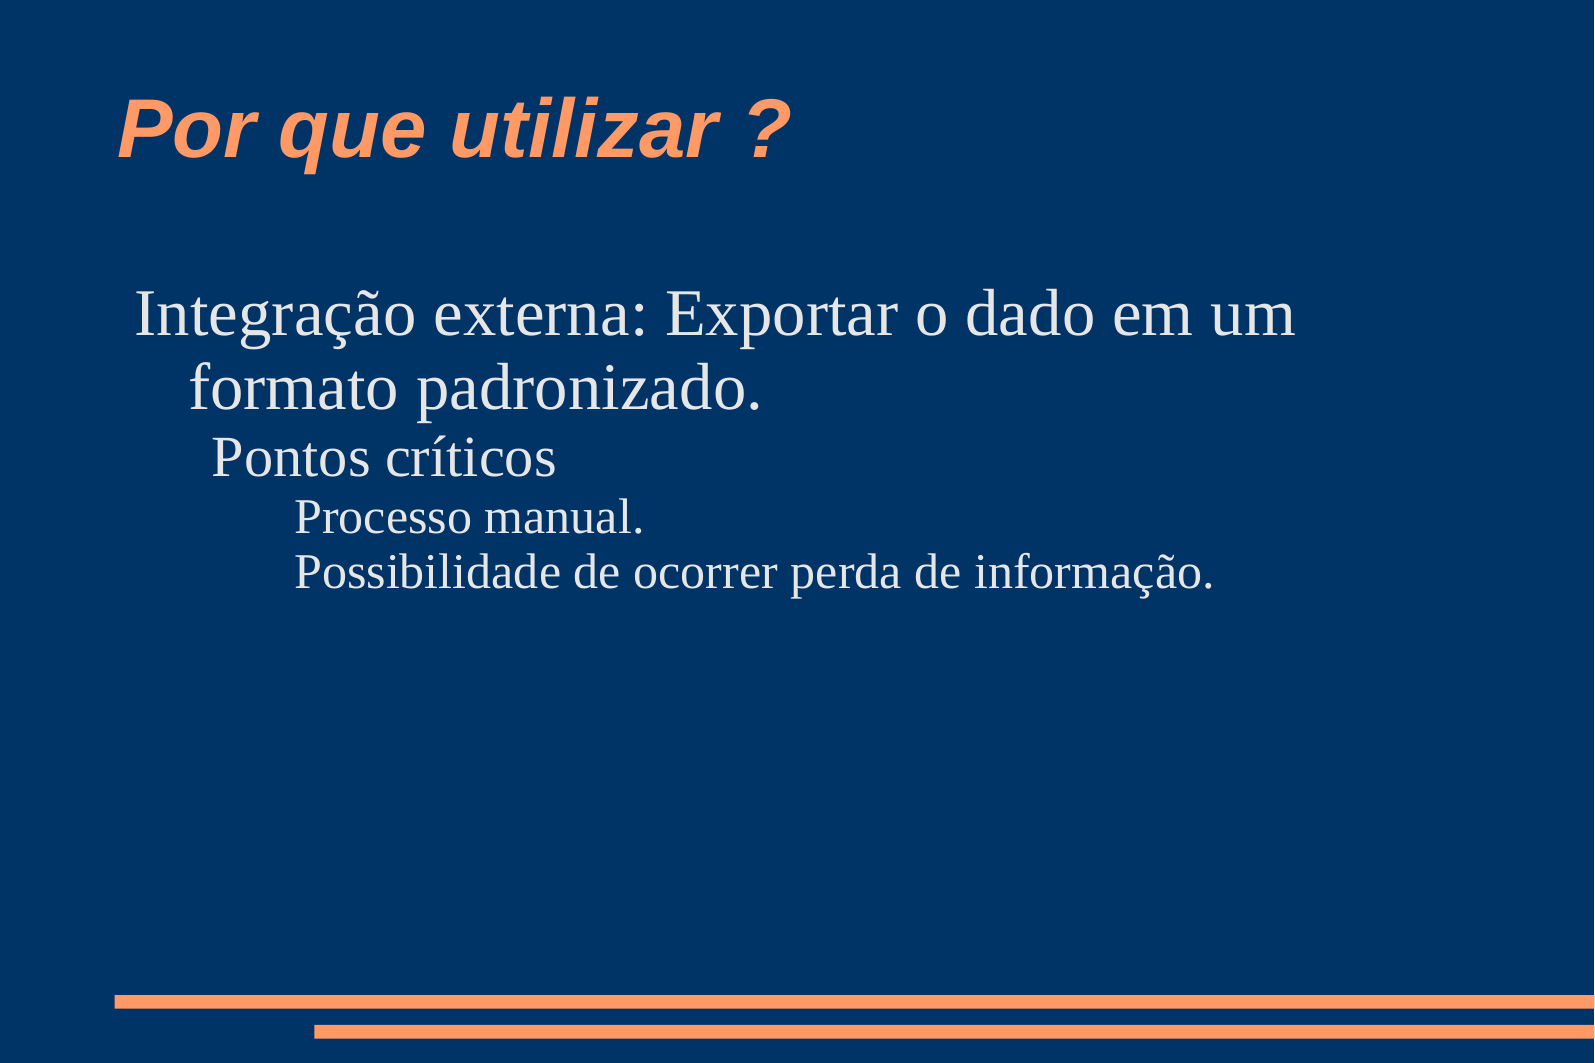

# Por que utilizar ?
Integração externa: Exportar o dado em um formato padronizado.
Pontos críticos
Processo manual.
Possibilidade de ocorrer perda de informação.